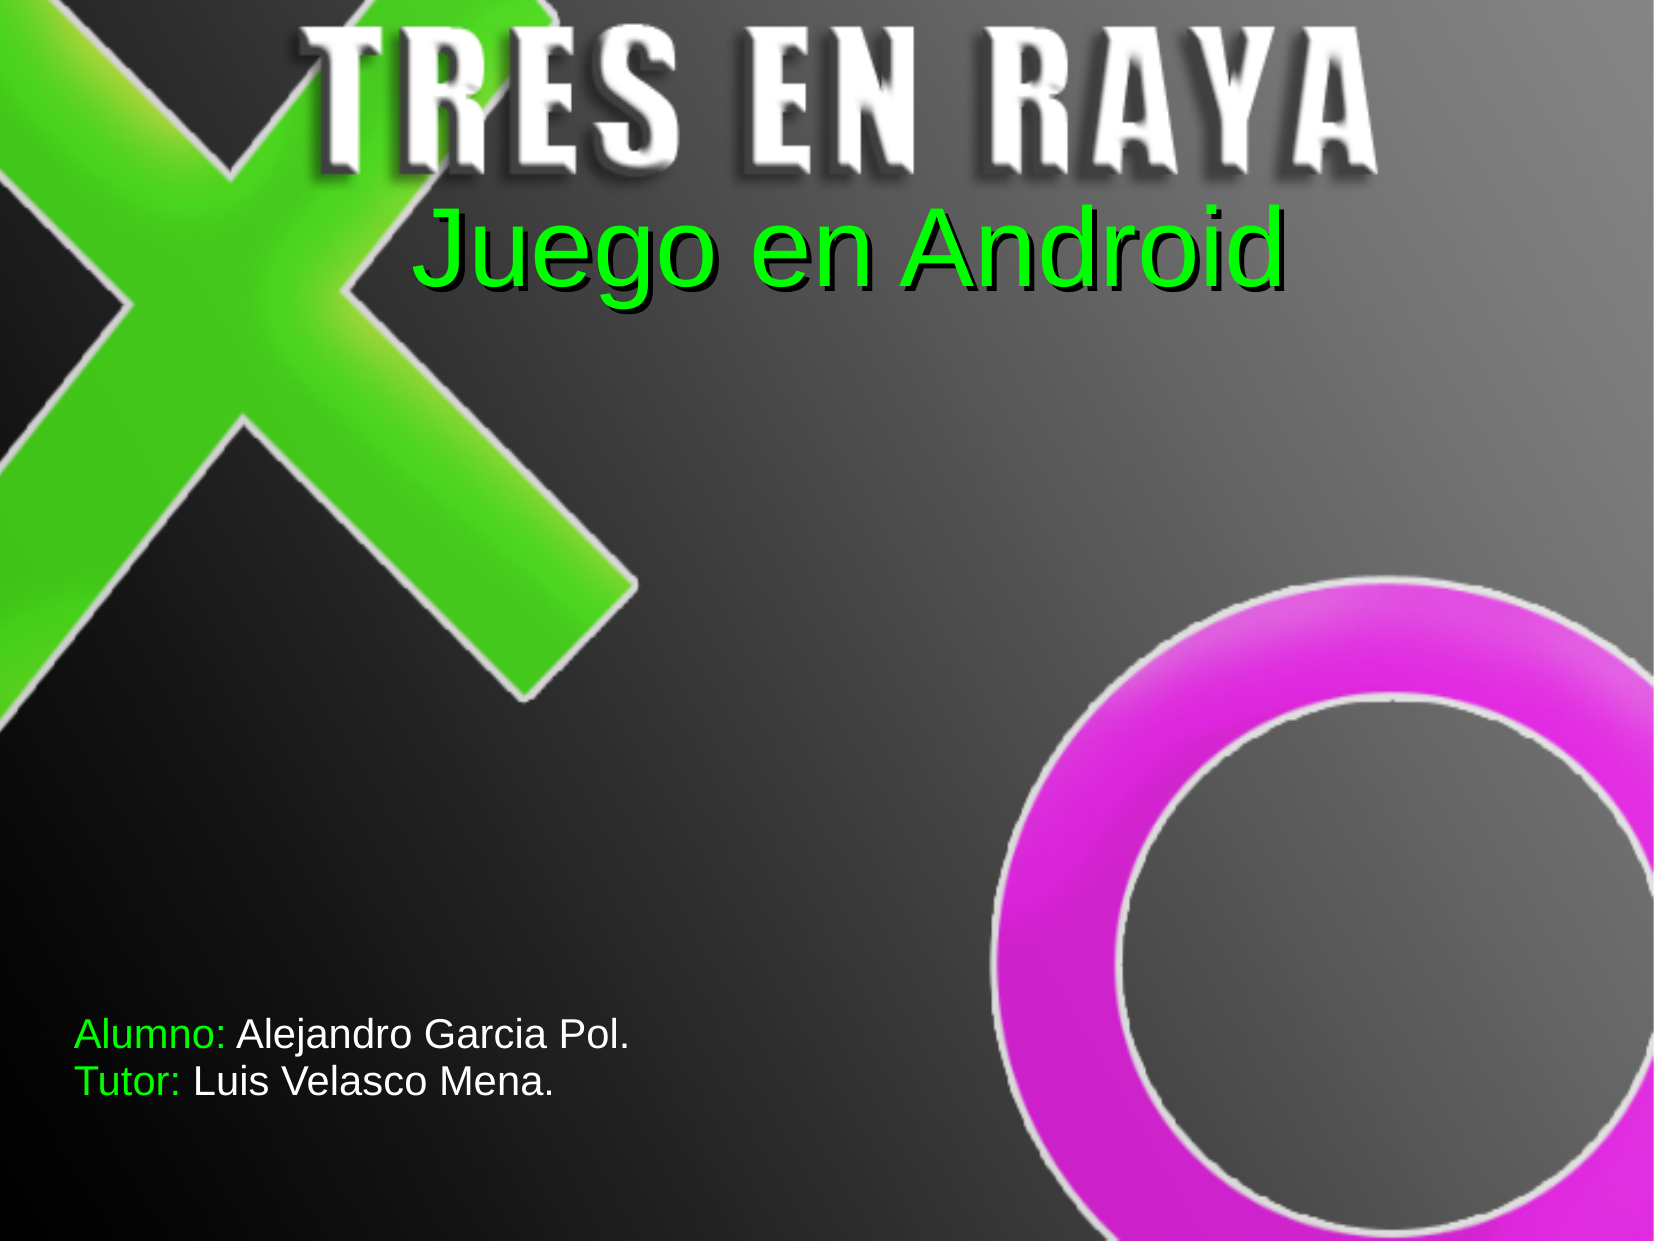

Juego en Android
Alumno: Alejandro Garcia Pol.
Tutor: Luis Velasco Mena.